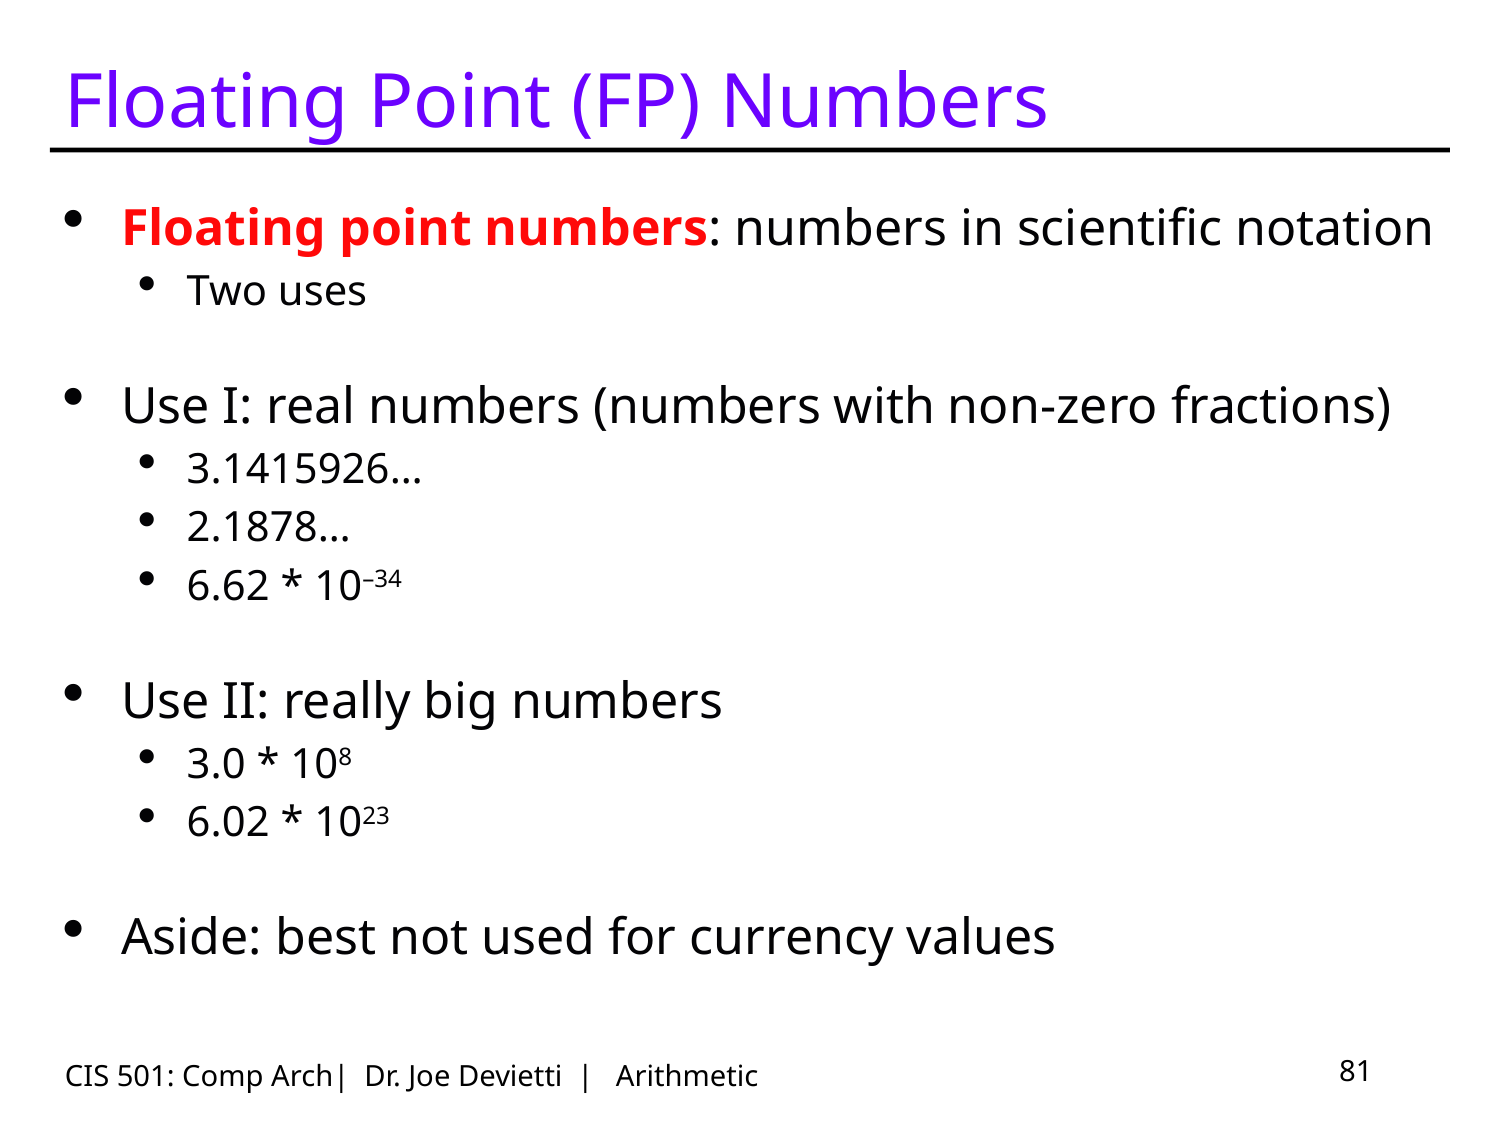

Floating Point (FP) Numbers
Floating point numbers: numbers in scientific notation
Two uses
Use I: real numbers (numbers with non-zero fractions)
3.1415926…
2.1878…
6.62 * 10–34
Use II: really big numbers
3.0 * 108
6.02 * 1023
Aside: best not used for currency values
CIS 501: Comp Arch| Dr. Joe Devietti | Arithmetic